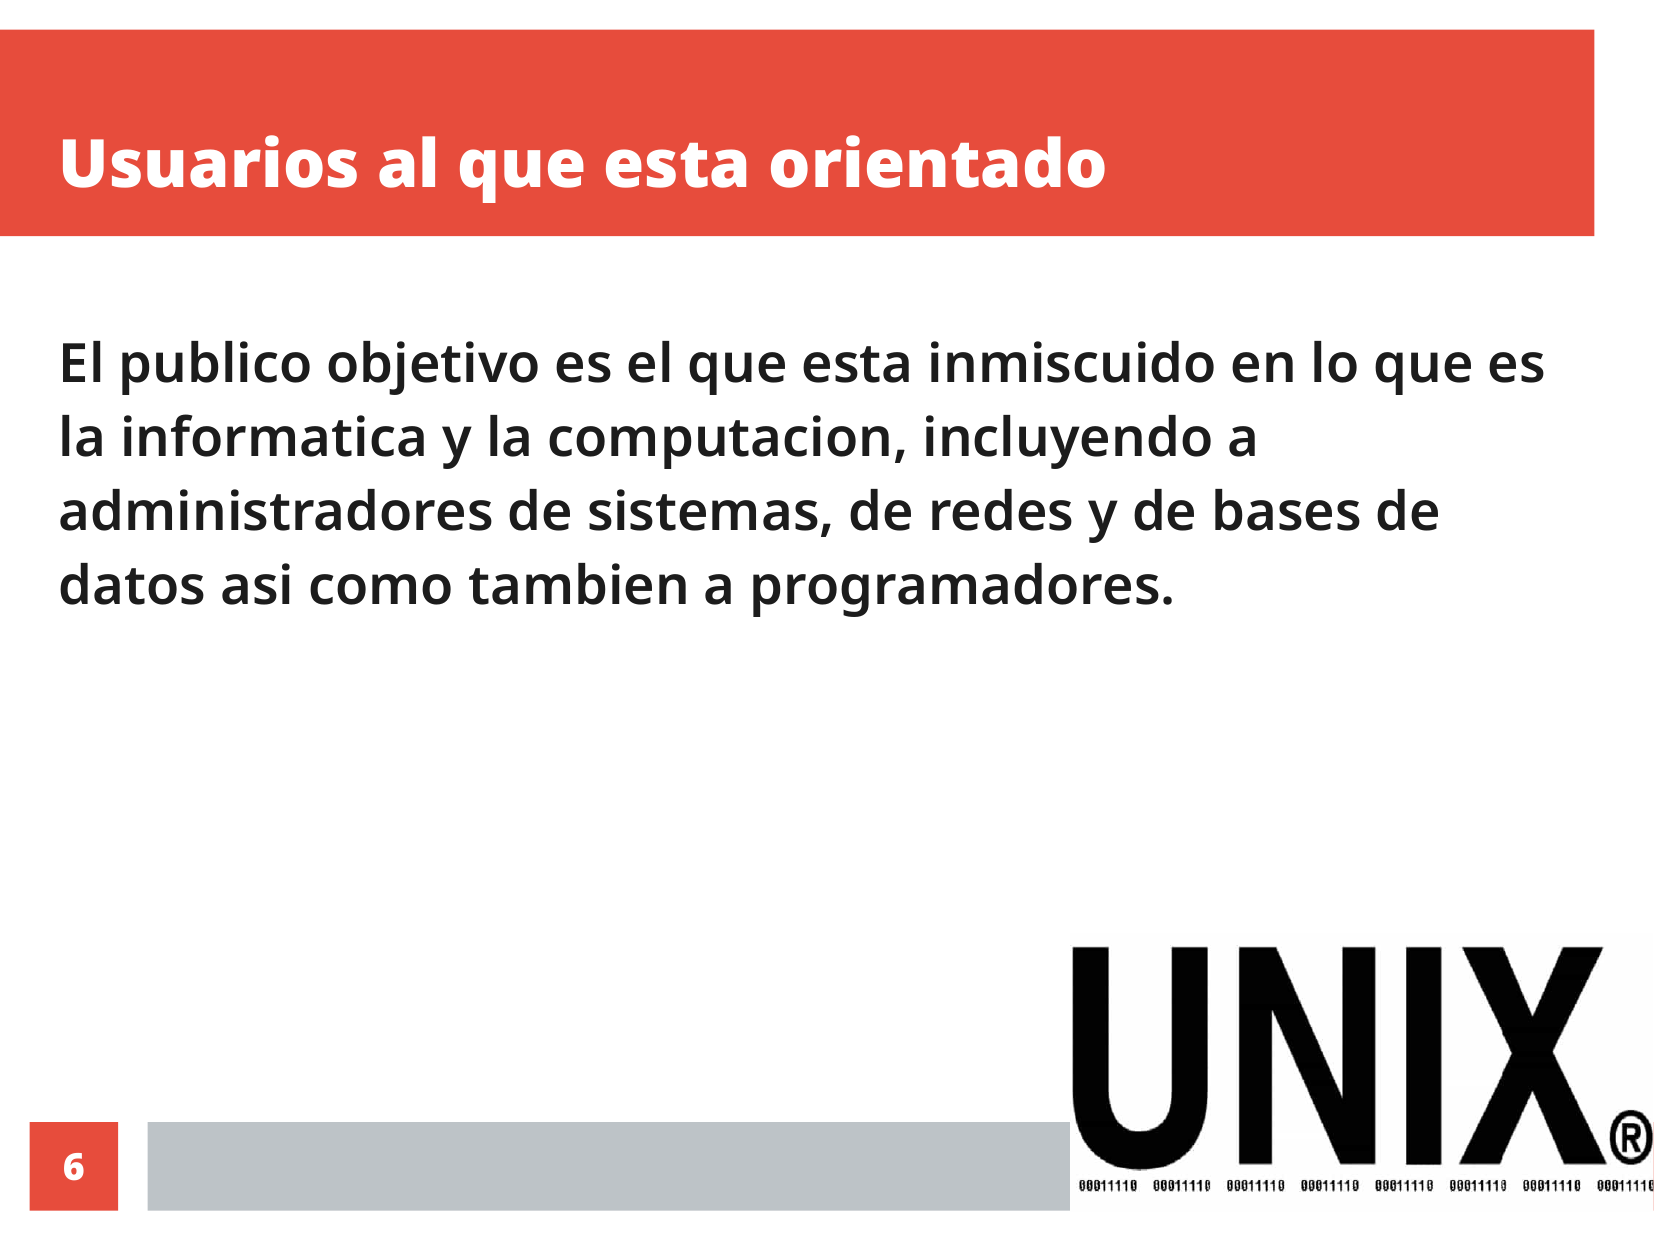

# Usuarios al que esta orientado
El publico objetivo es el que esta inmiscuido en lo que es la informatica y la computacion, incluyendo a administradores de sistemas, de redes y de bases de datos asi como tambien a programadores.
6